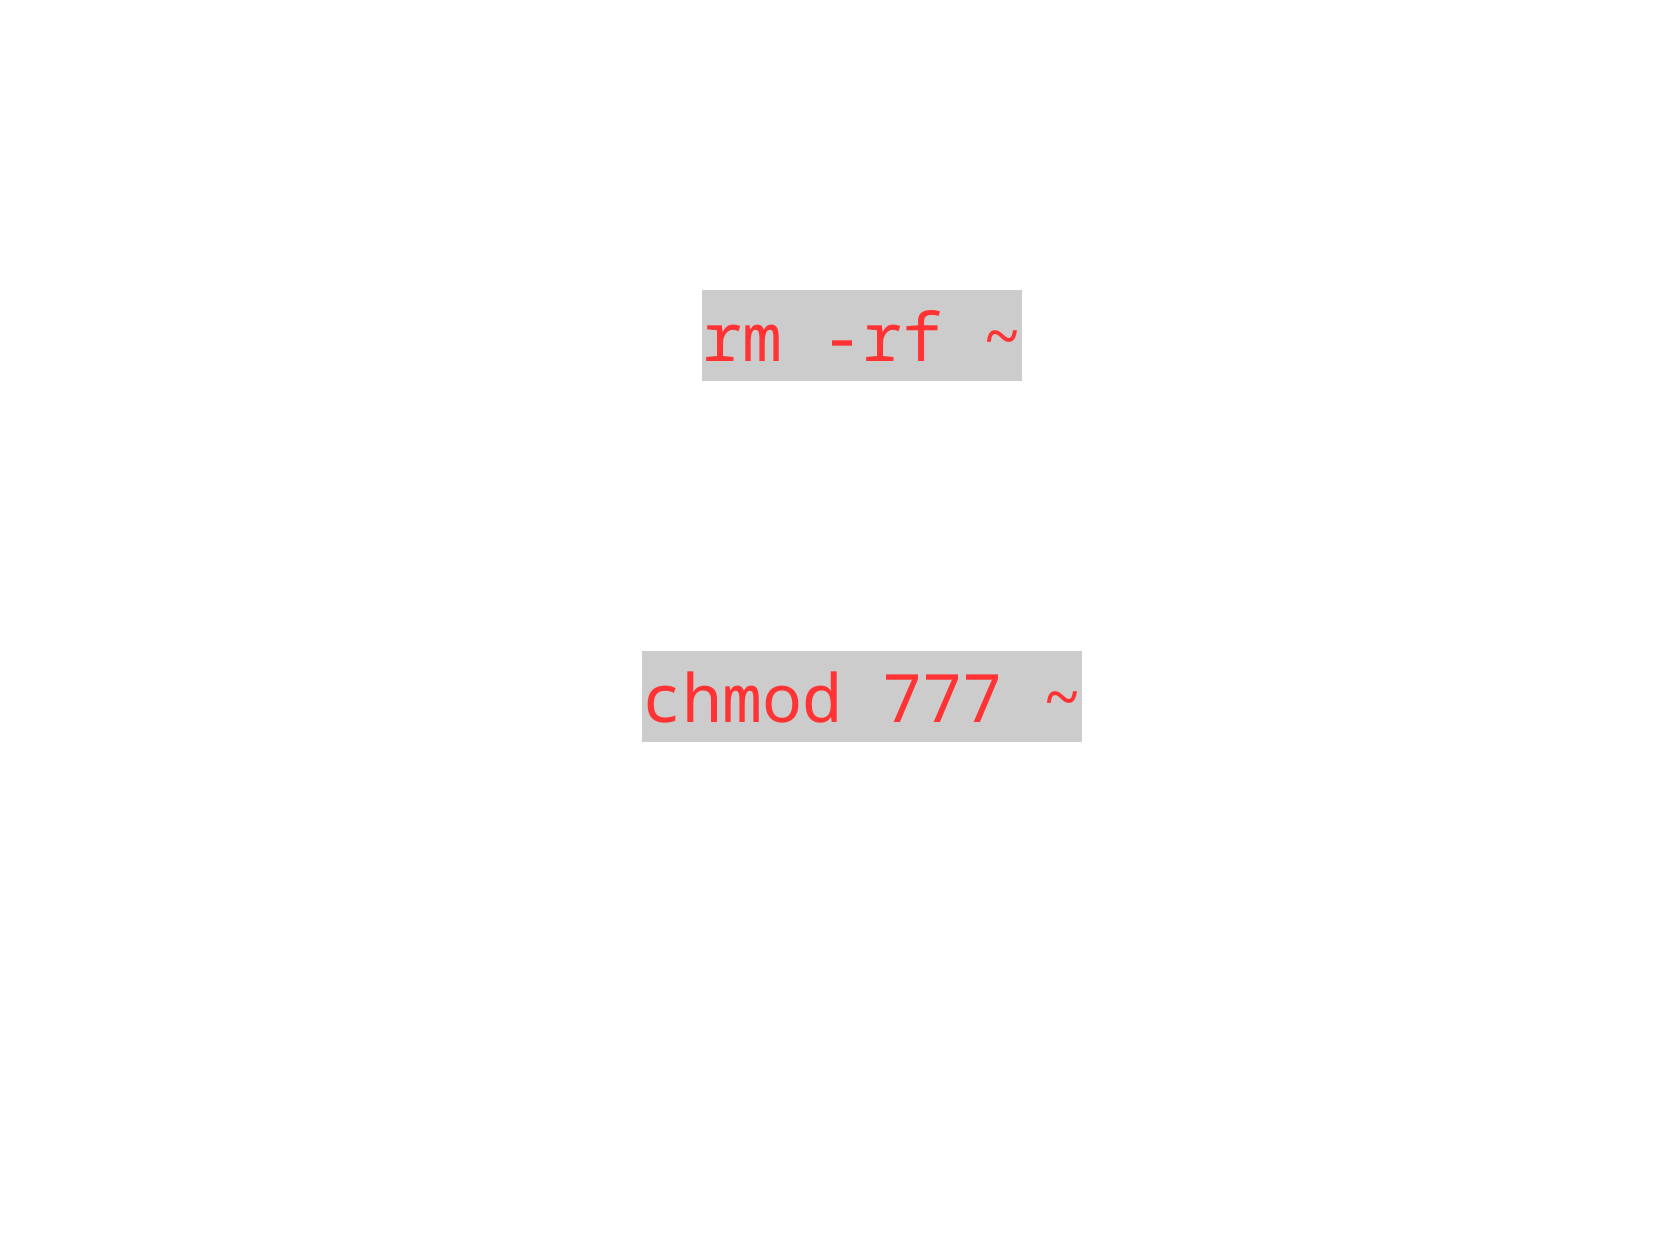

# rm -rf ~
chmod 777 ~